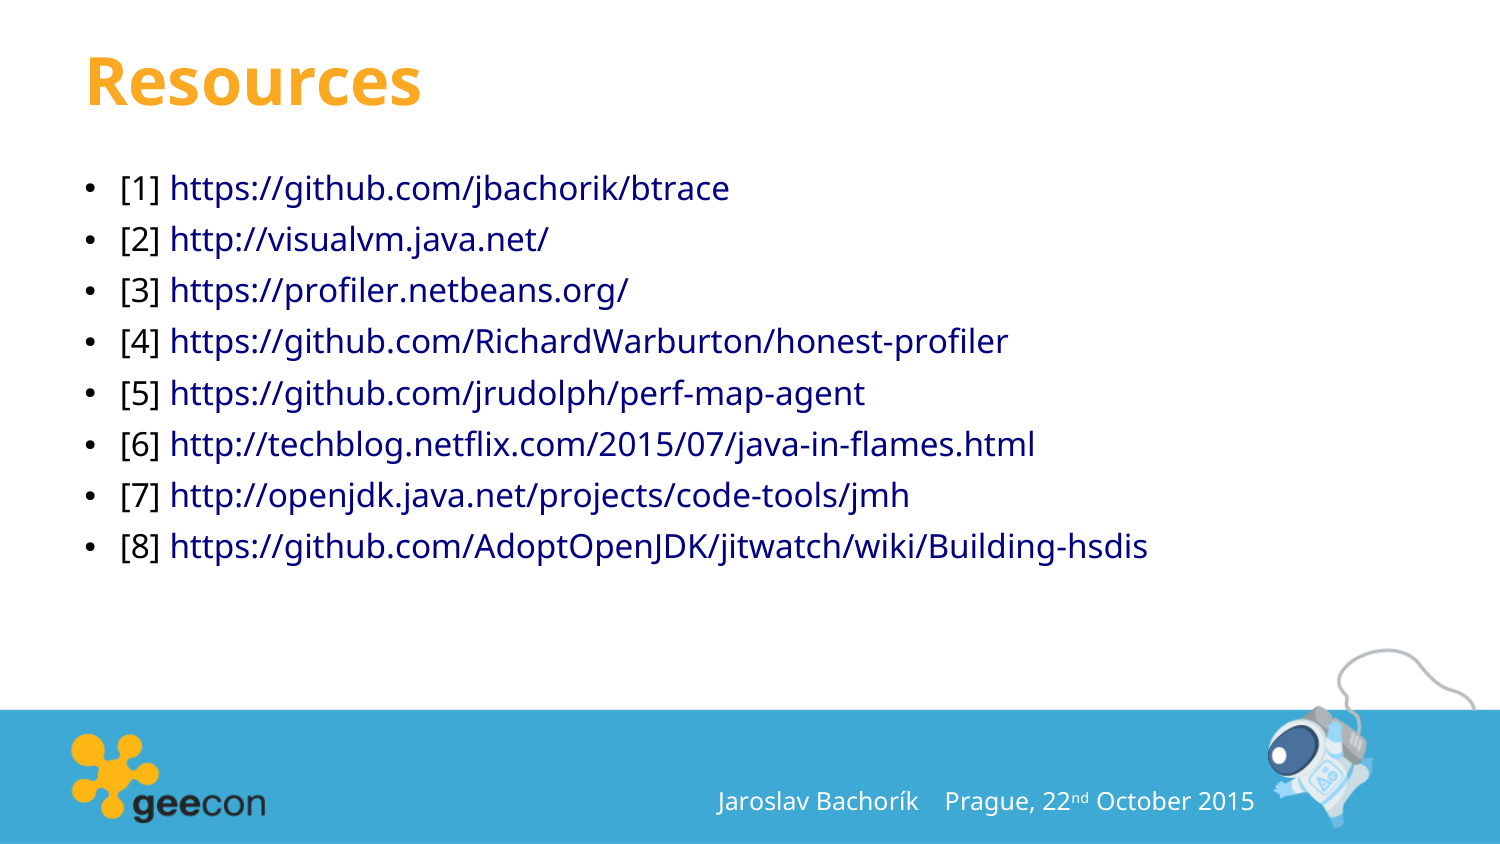

# Resources
[1] https://github.com/jbachorik/btrace
[2] http://visualvm.java.net/
[3] https://profiler.netbeans.org/
[4] https://github.com/RichardWarburton/honest-profiler
[5] https://github.com/jrudolph/perf-map-agent
[6] http://techblog.netflix.com/2015/07/java-in-flames.html
[7] http://openjdk.java.net/projects/code-tools/jmh
[8] https://github.com/AdoptOpenJDK/jitwatch/wiki/Building-hsdis
Jaroslav Bachorík Prague, 22nd October 2015